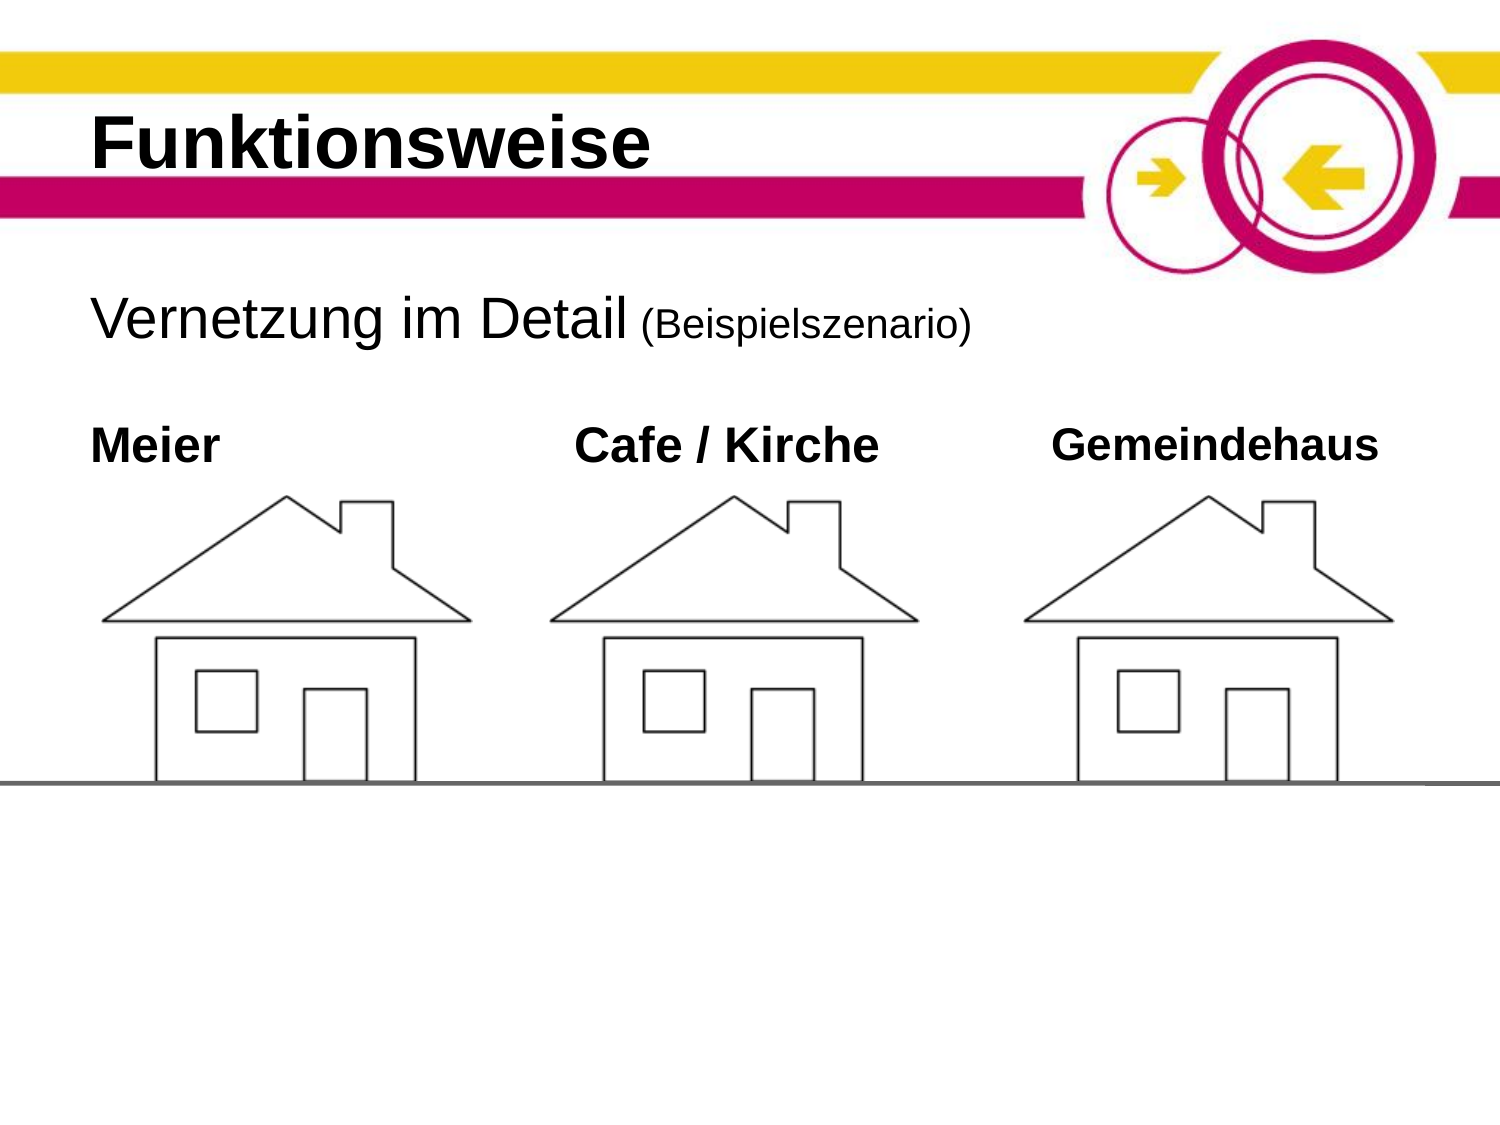

Funktionsweise
Vernetzung im Detail (Beispielszenario)
Meier
Cafe / Kirche
Gemeindehaus